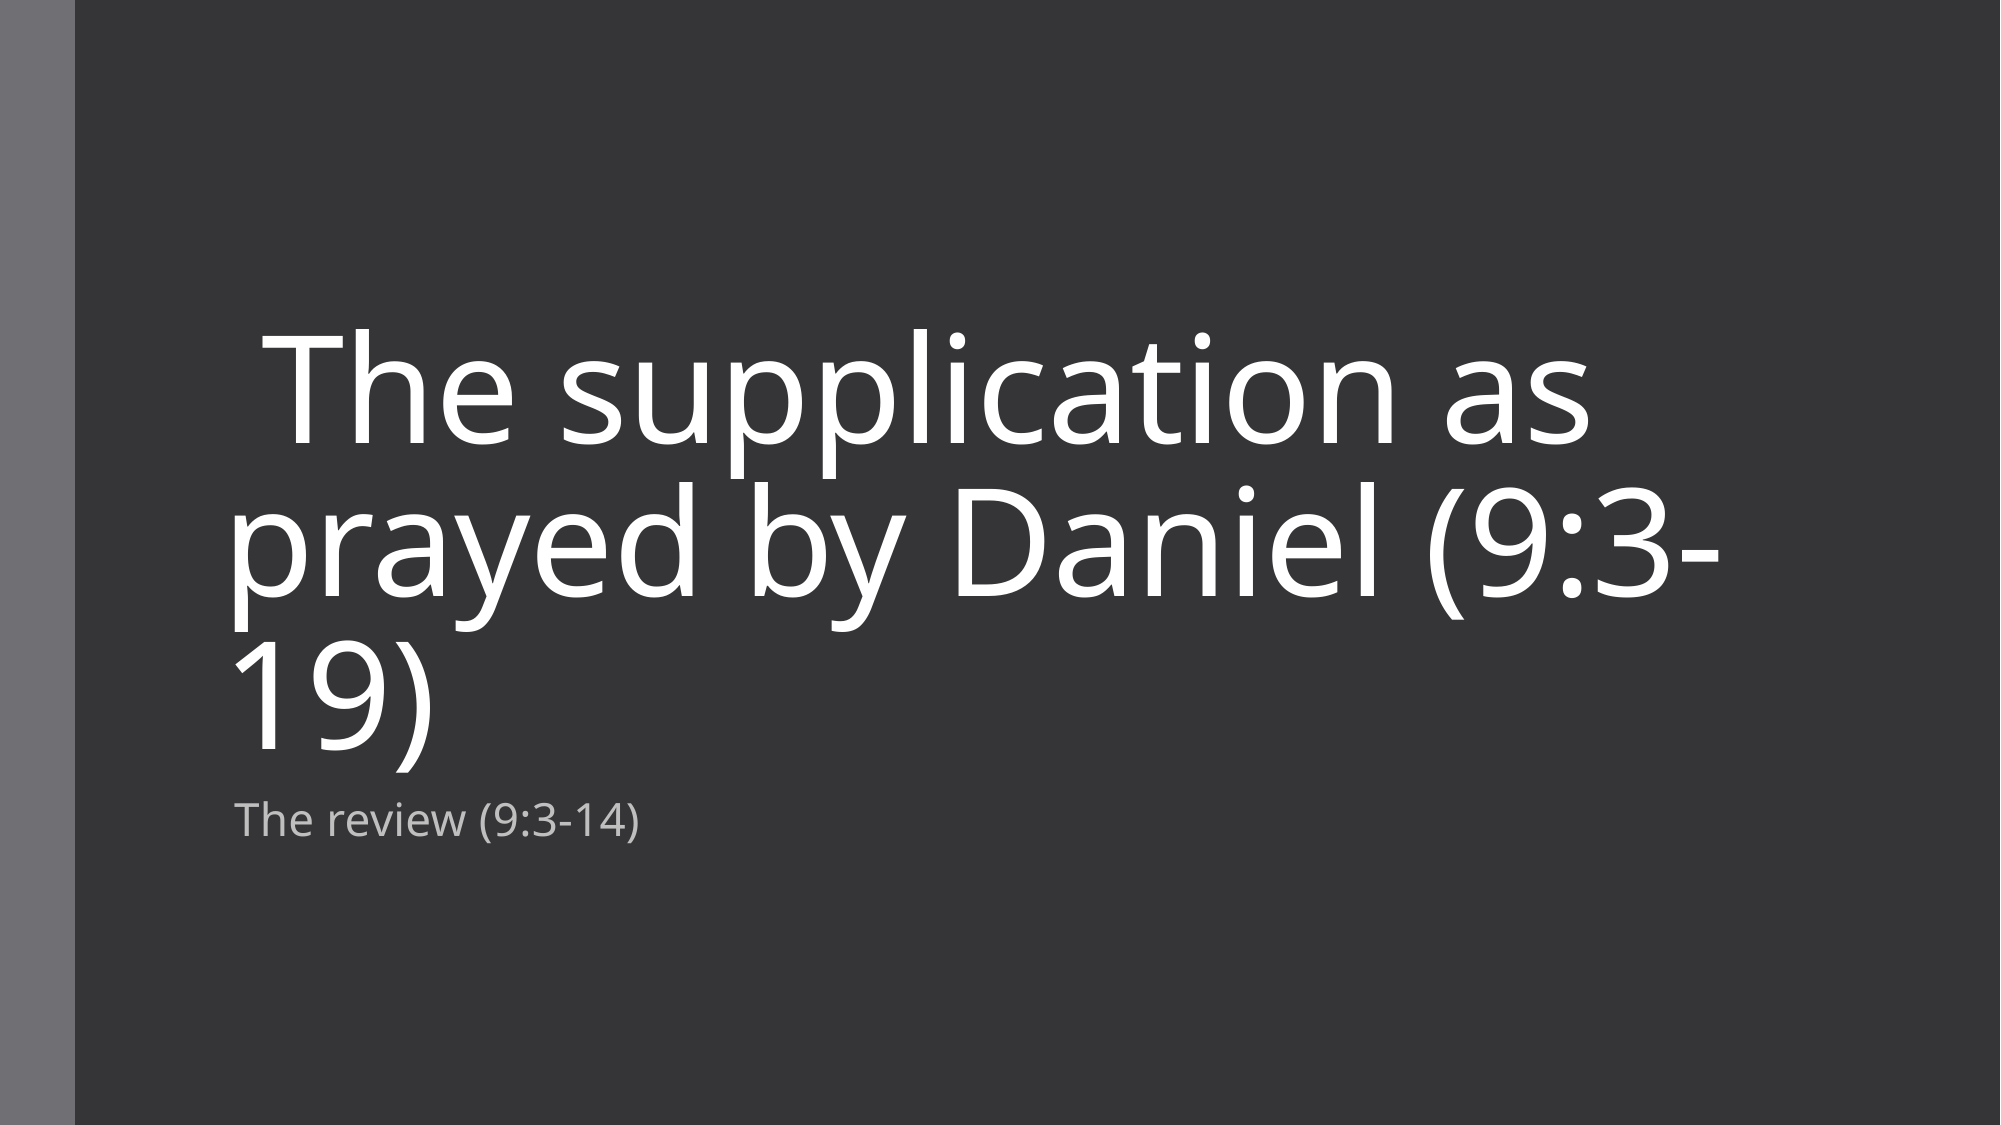

# The supplication as prayed by Daniel (9:3-19)
 The review (9:3-14)